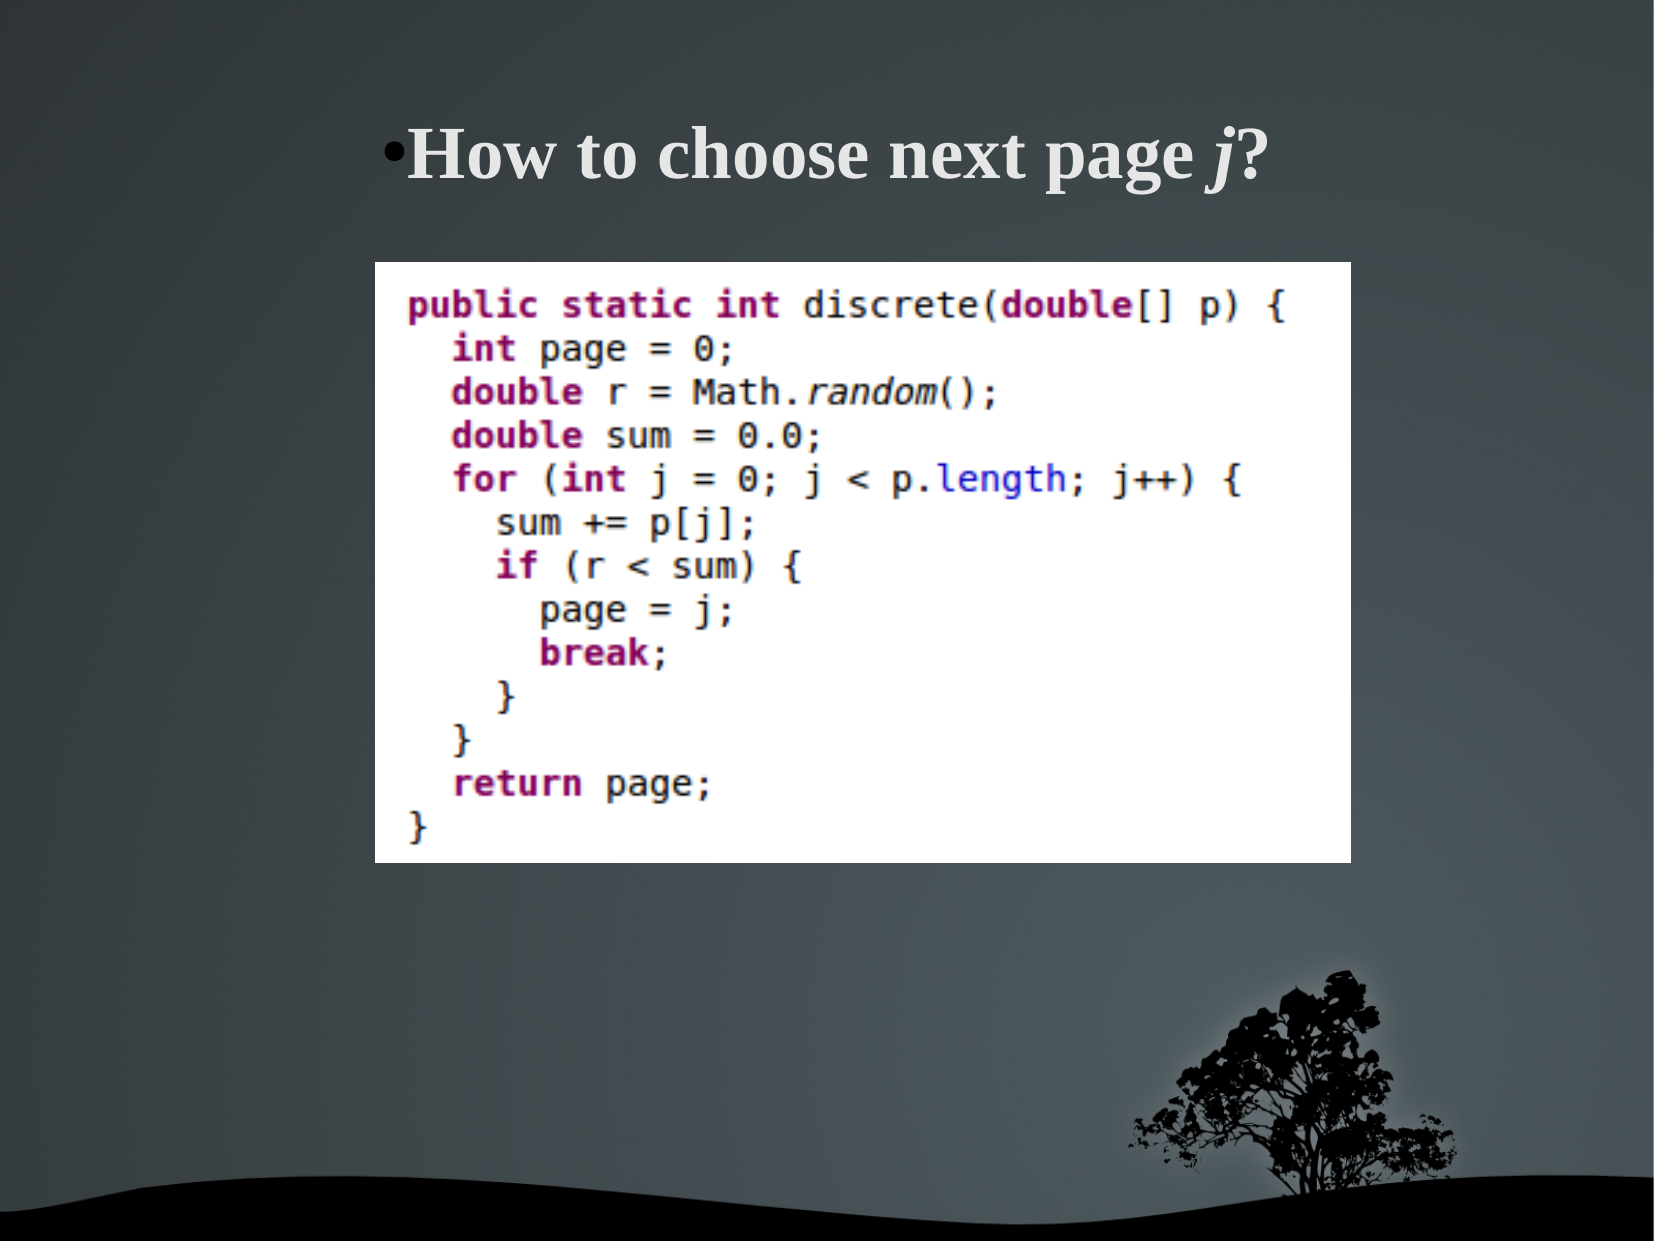

# How to choose next page j?